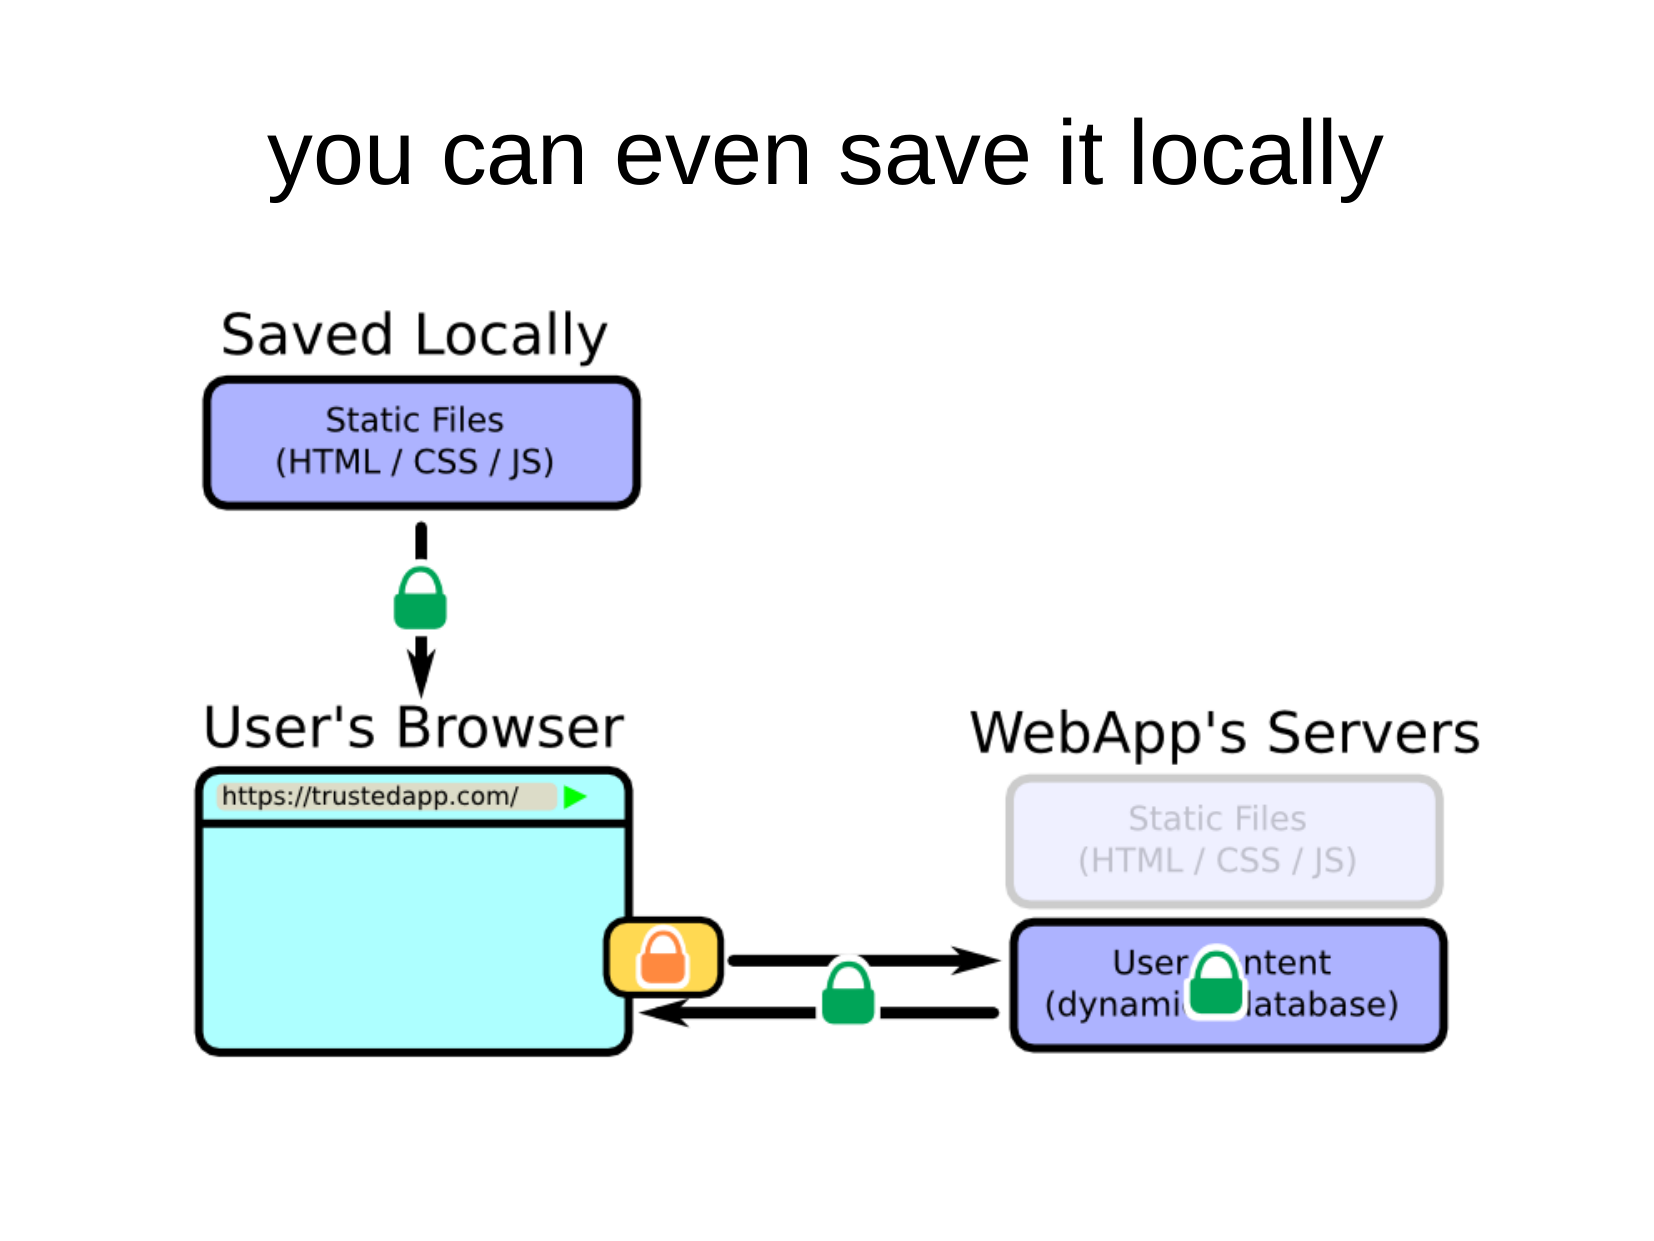

# you can even save it locally